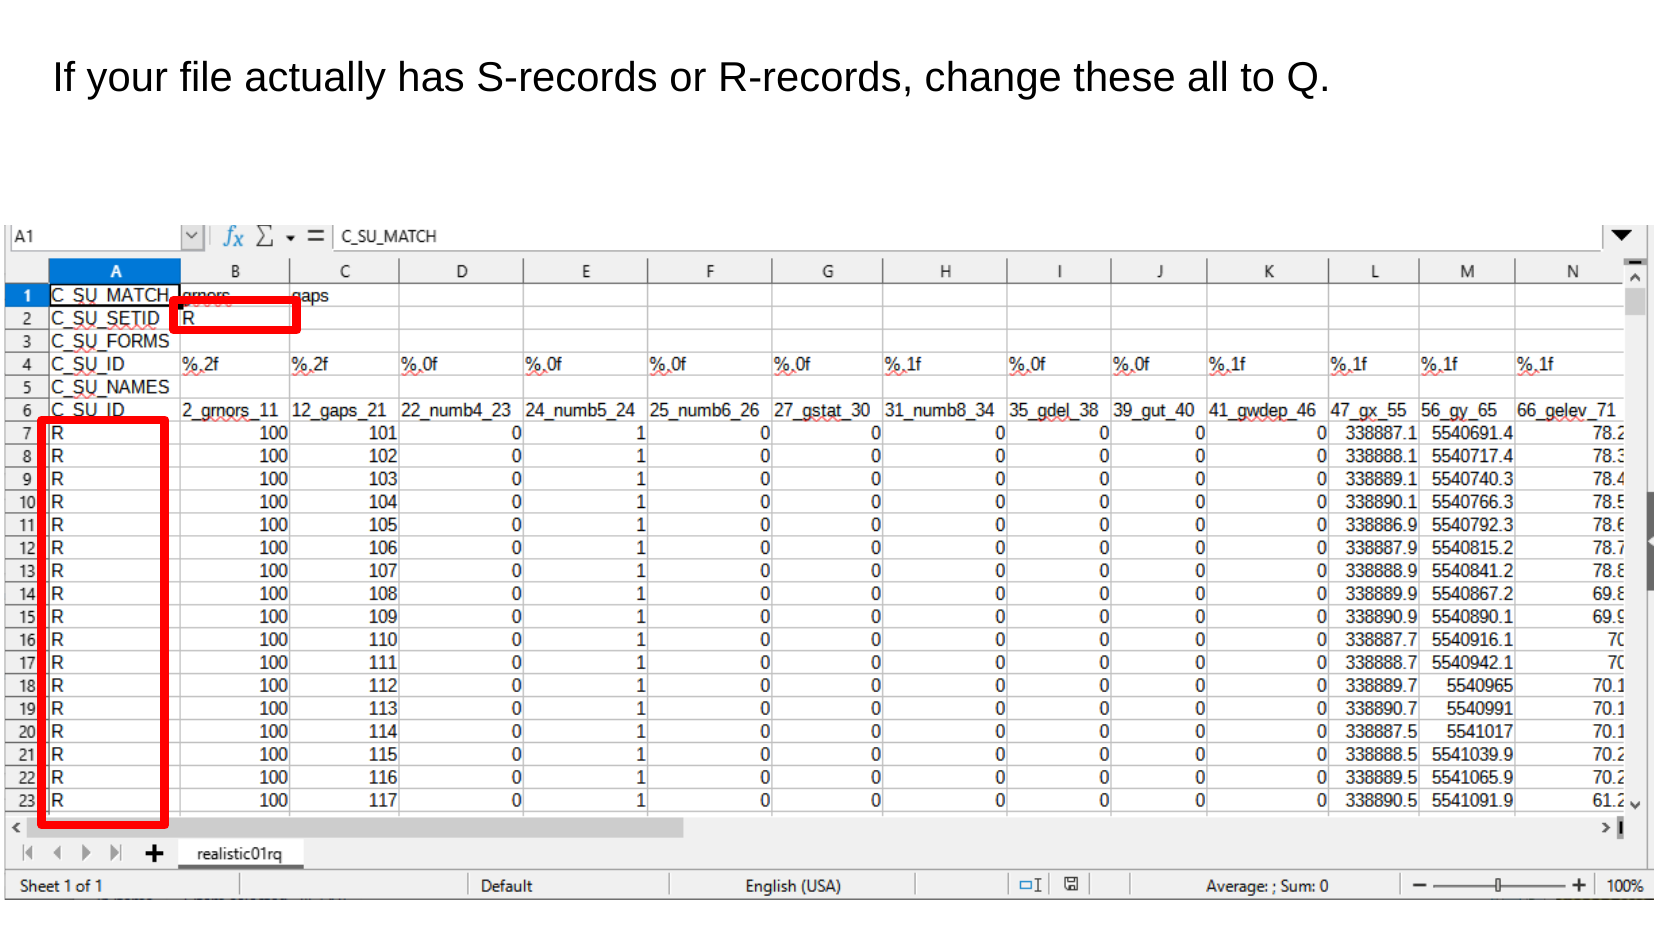

If your file actually has S-records or R-records, change these all to Q.